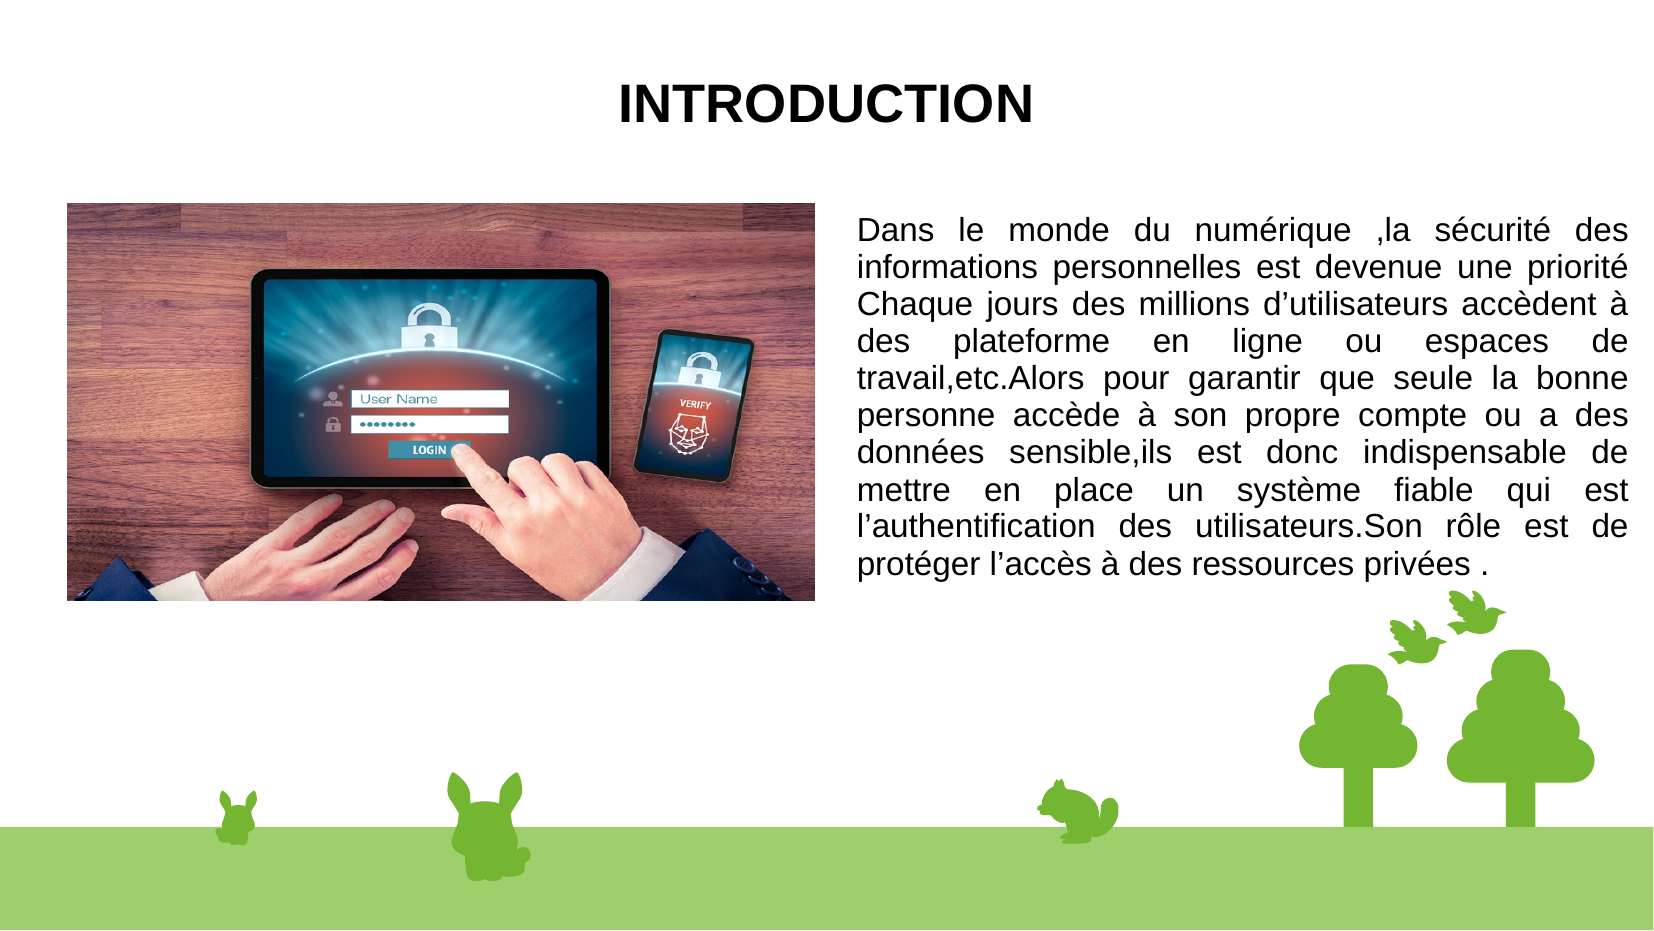

# INTRODUCTION
Dans le monde du numérique ,la sécurité des informations personnelles est devenue une priorité Chaque jours des millions d’utilisateurs accèdent à des plateforme en ligne ou espaces de travail,etc.Alors pour garantir que seule la bonne personne accède à son propre compte ou a des données sensible,ils est donc indispensable de mettre en place un système fiable qui est l’authentification des utilisateurs.Son rôle est de protéger l’accès à des ressources privées .